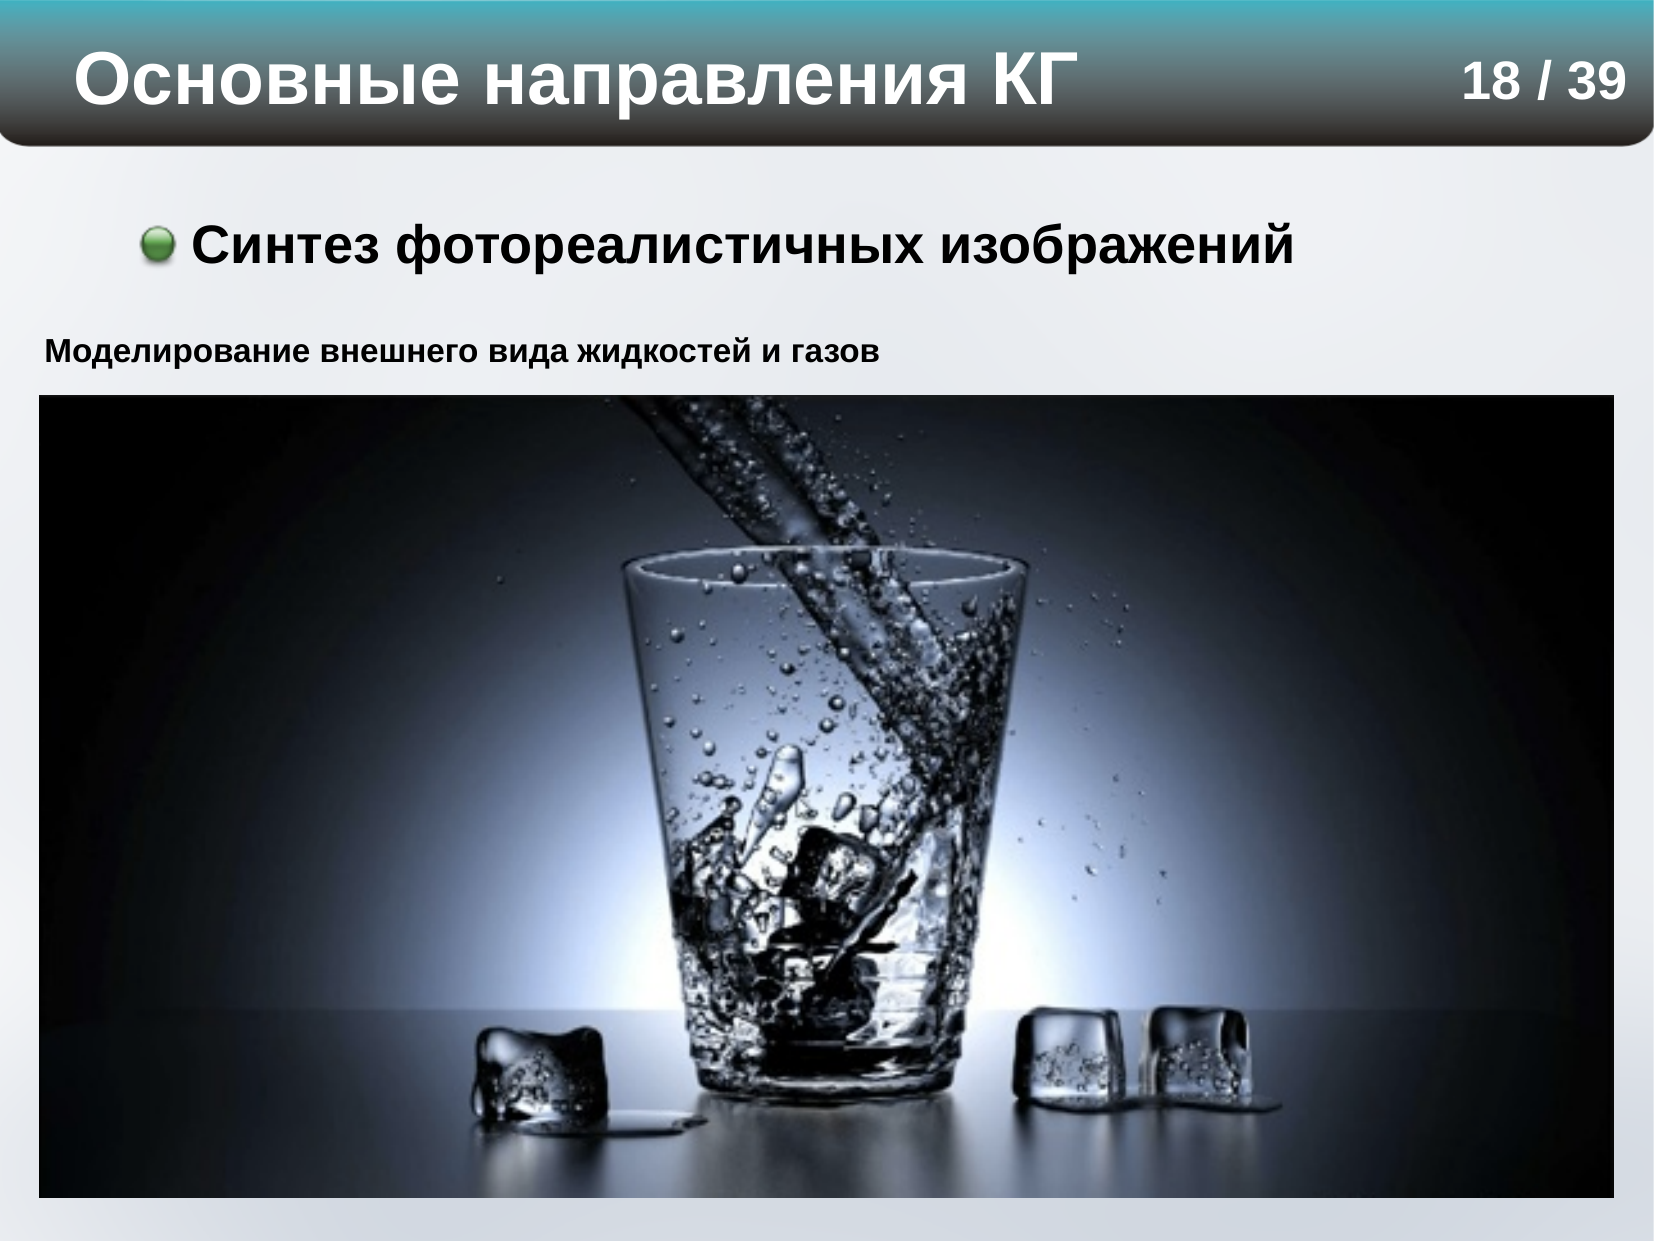

Основные направления КГ
Синтез фотореалистичных изображений
Моделирование внешнего вида жидкостей и газов